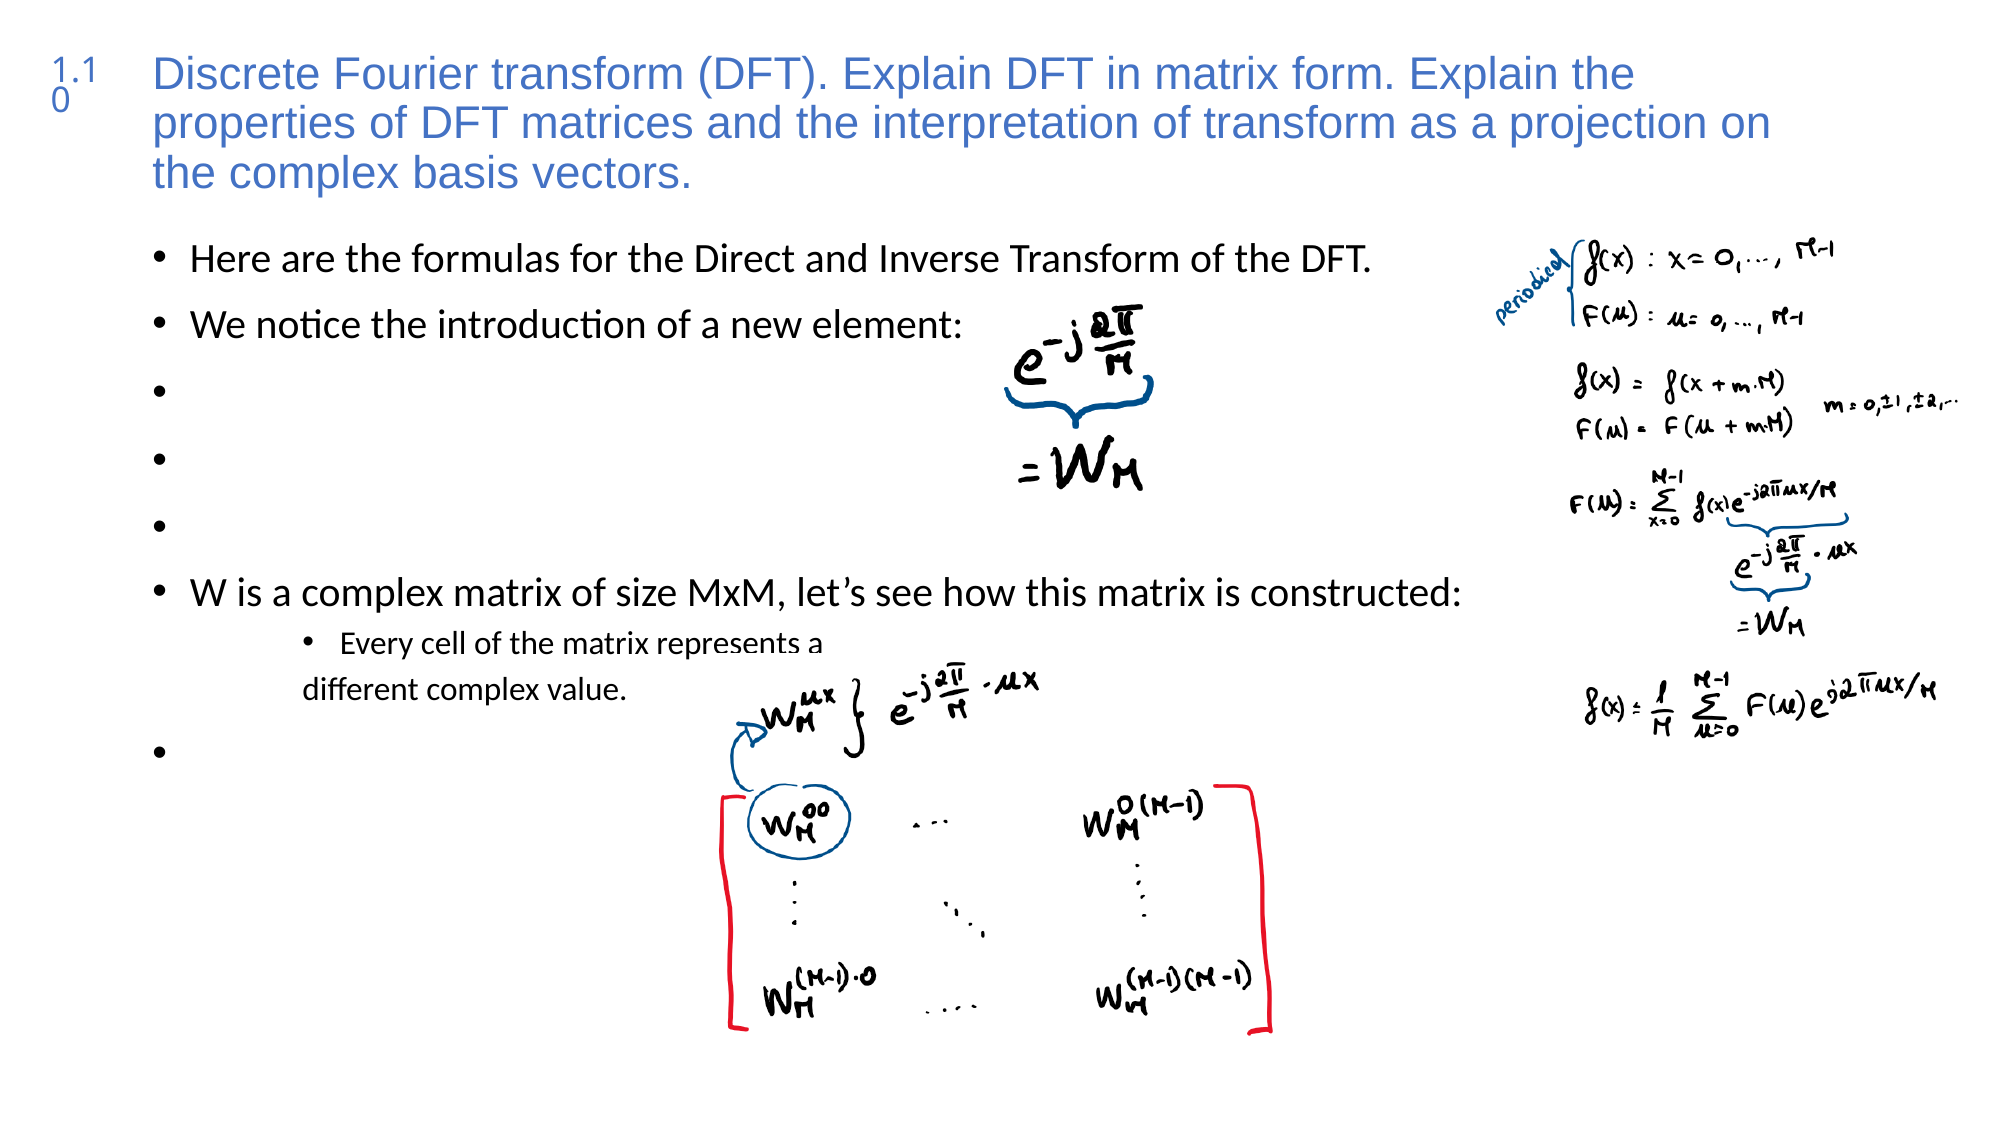

# Discrete Fourier transform (DFT). Explain DFT in matrix form. Explain the properties of DFT matrices and the interpretation of transform as a projection on the complex basis vectors.
1.10
Here are the formulas for the Direct and Inverse Transform of the DFT.
We notice the introduction of a new element:
W is a complex matrix of size MxM, let’s see how this matrix is constructed:
Every cell of the matrix represents a
different complex value.